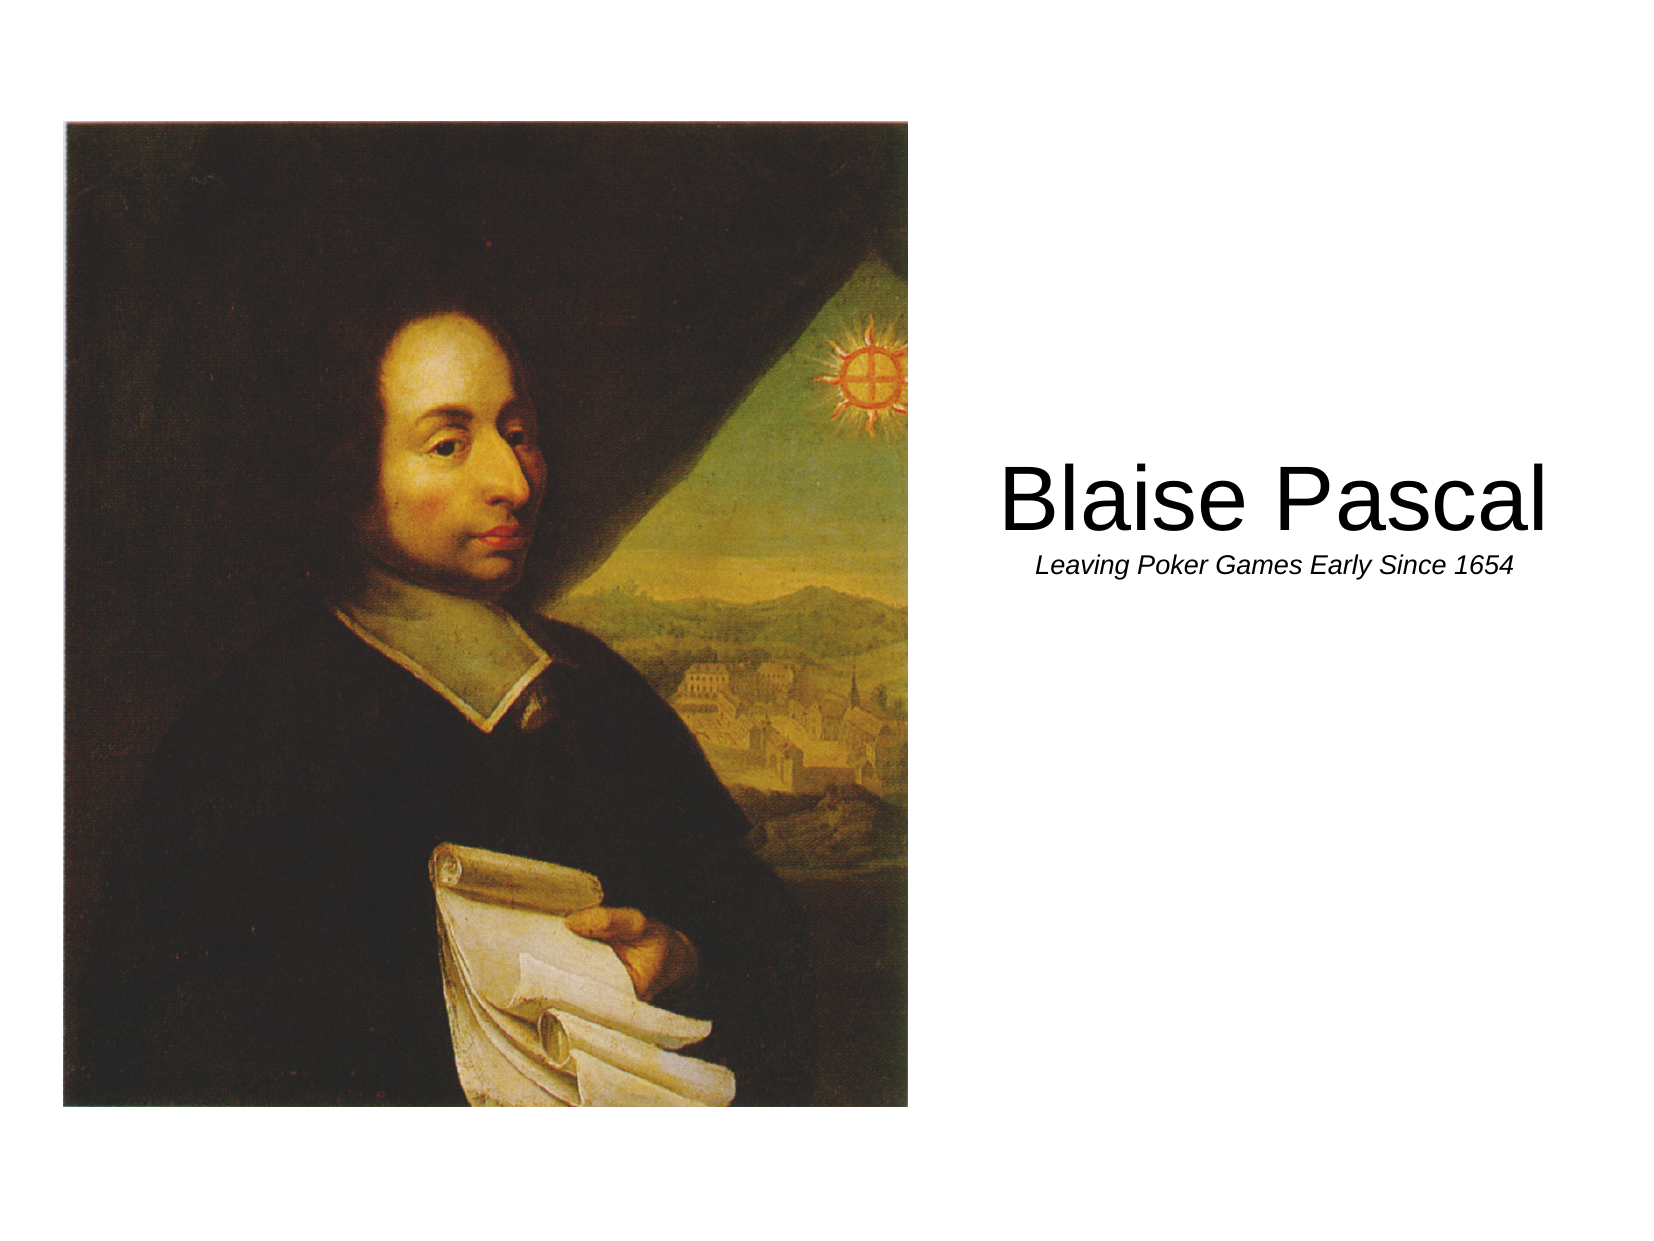

# Blaise Pascal Leaving Poker Games Early Since 1654